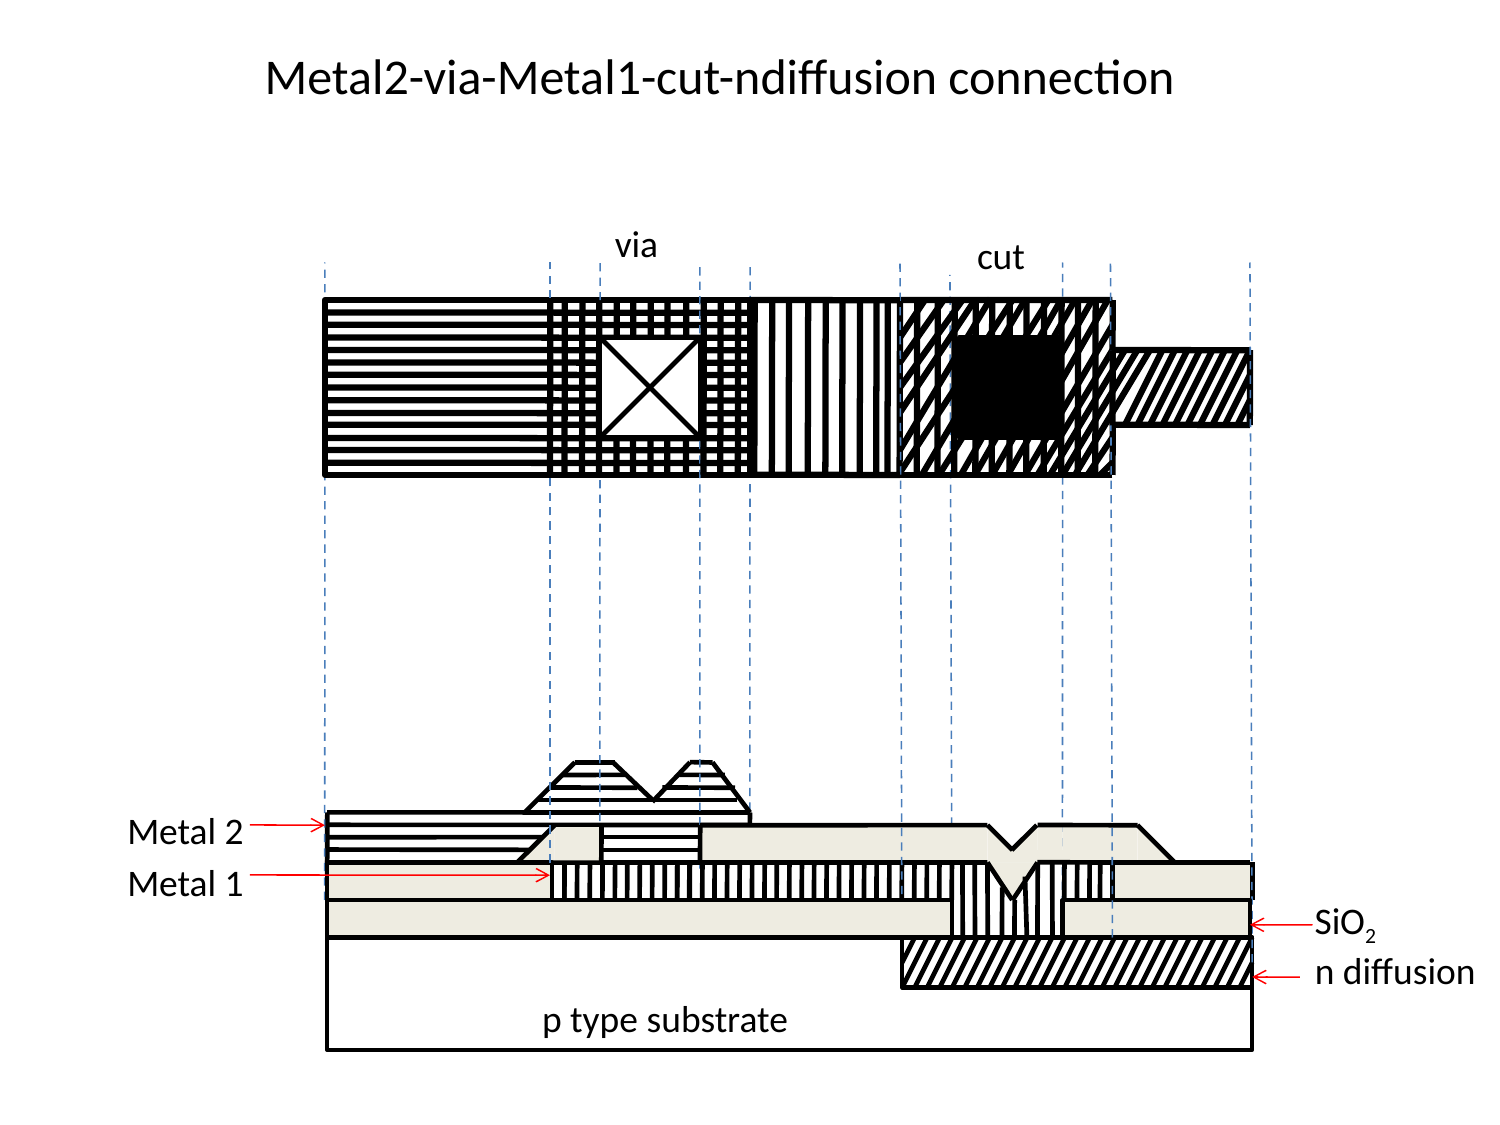

Metal2-via-Metal1-cut-ndiffusion connection
via
cut
Metal 2
Metal 1
SiO2
n diffusion
p type substrate